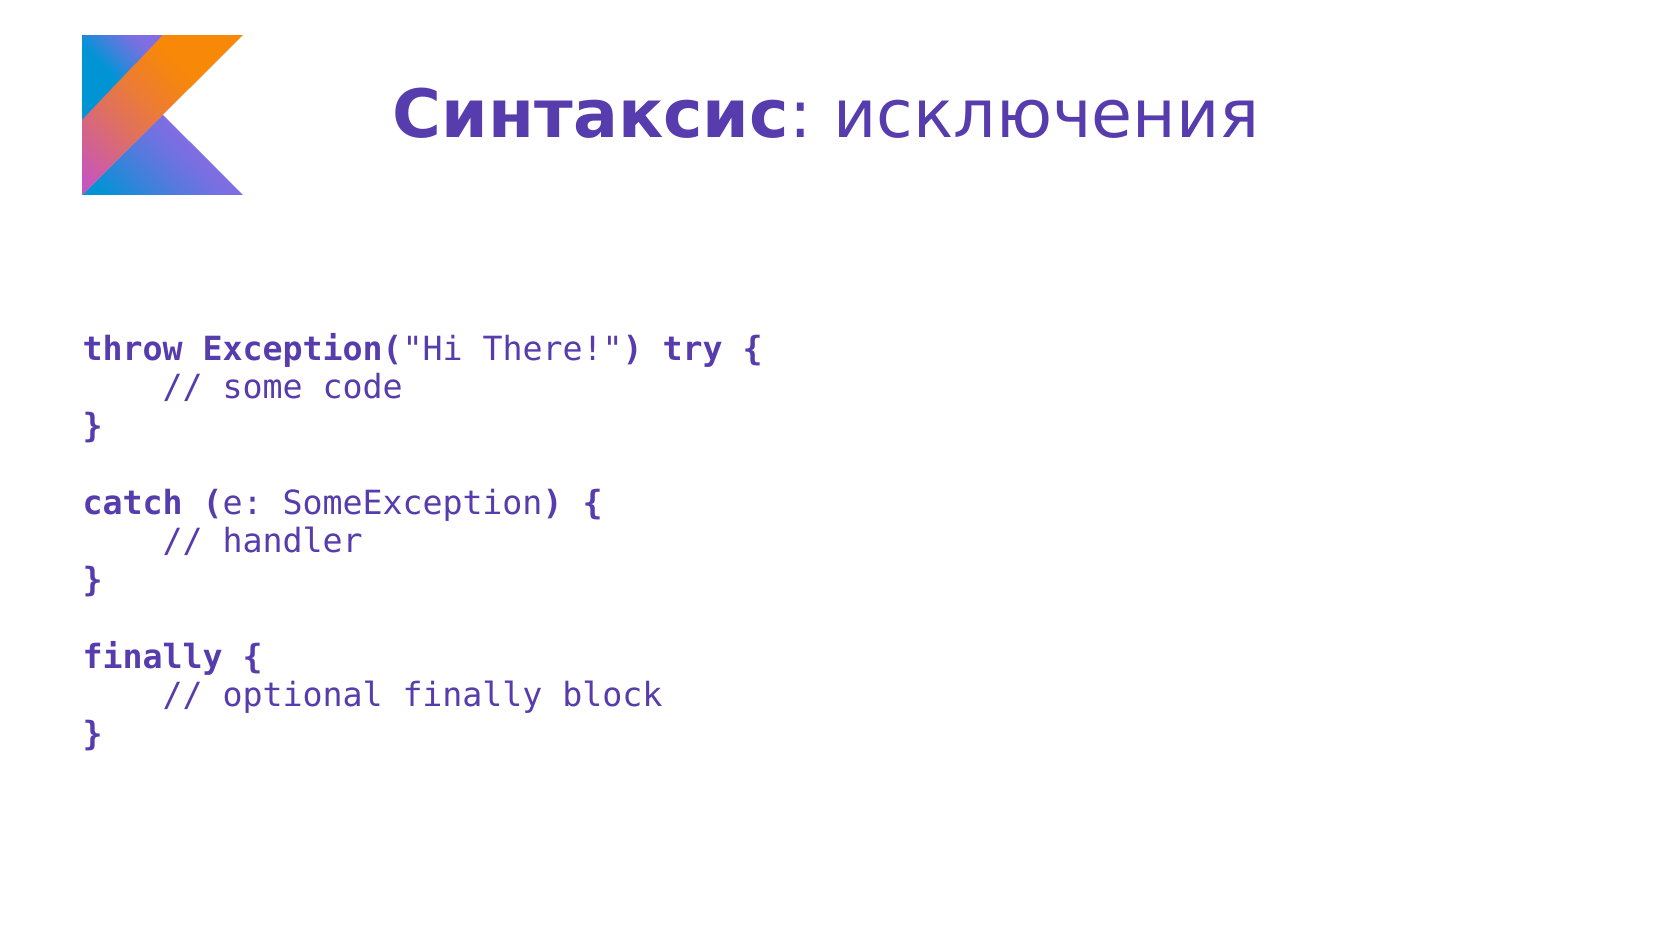

# Синтаксис: исключения
throw Exception("Hi There!") try {
 // some code
}
catch (e: SomeException) {
 // handler
}
finally {
 // optional finally block
}